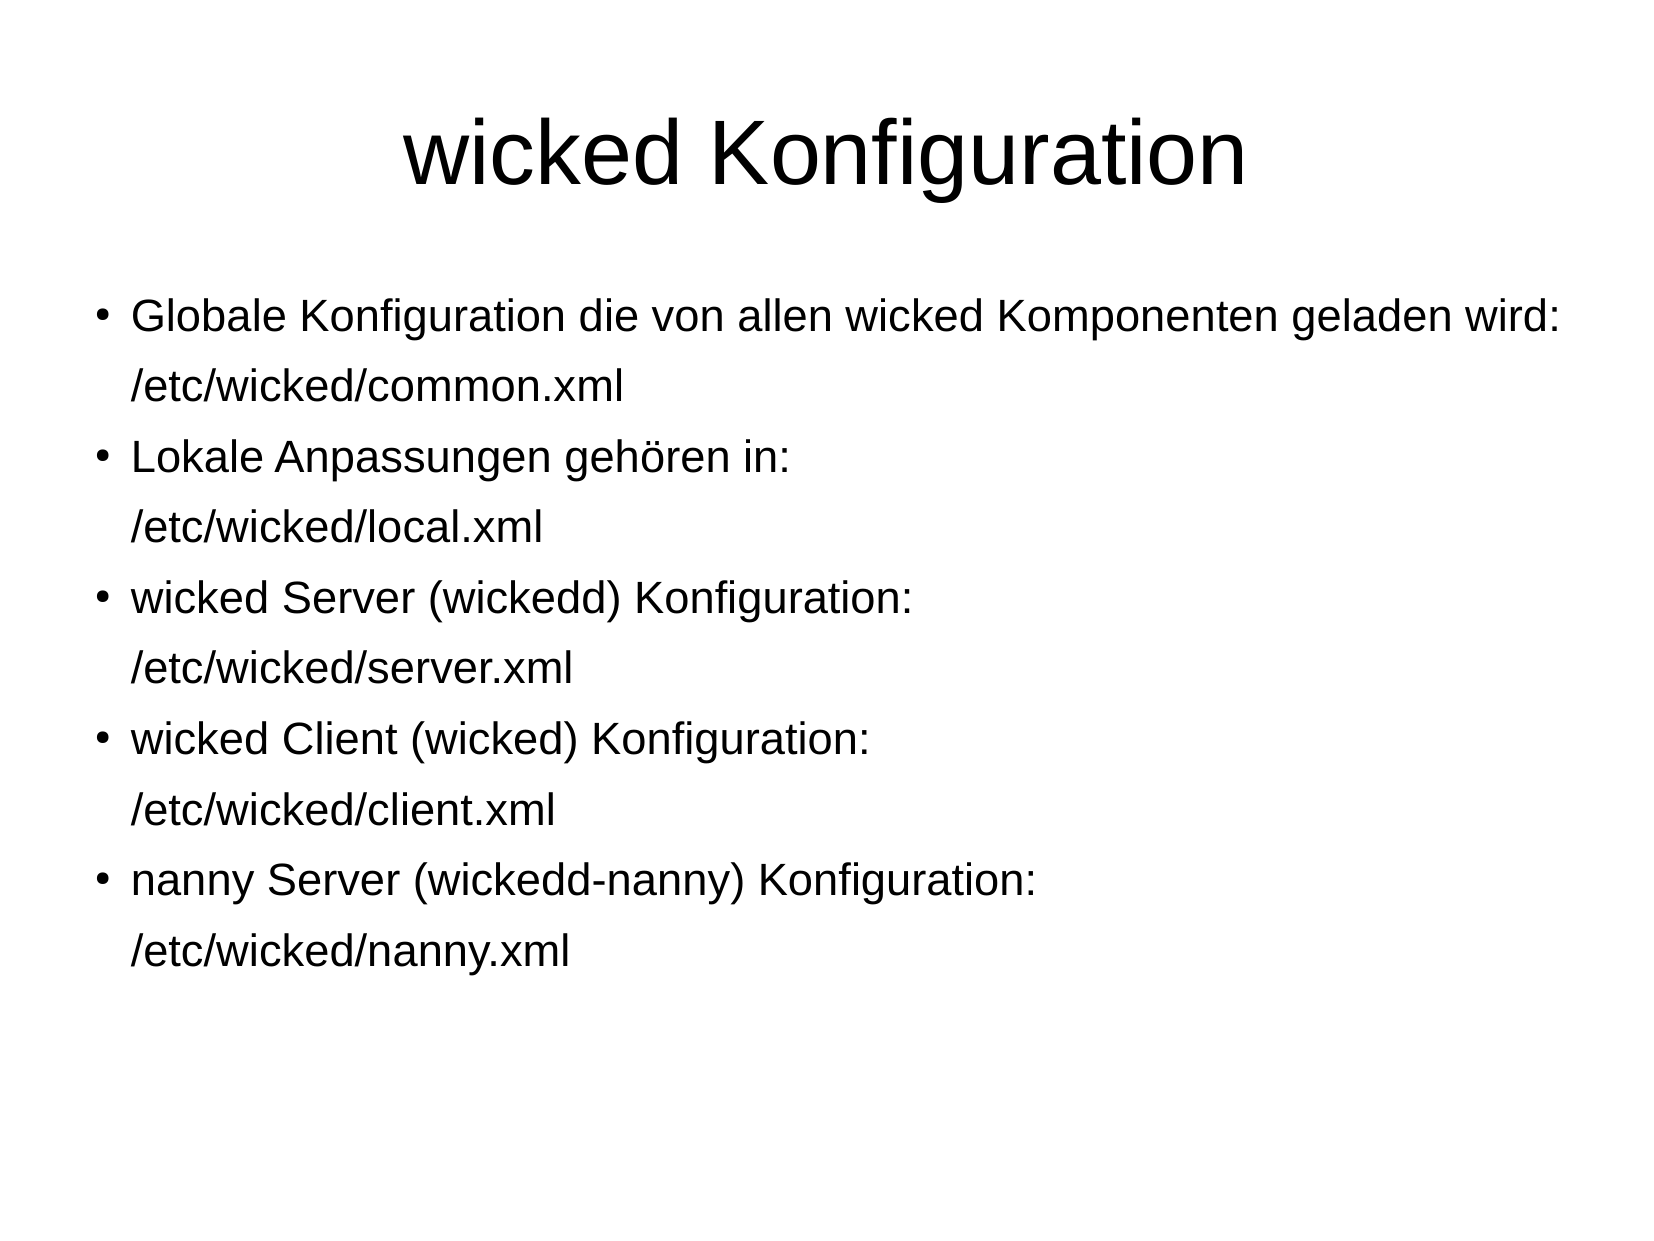

# wicked Konfiguration
Globale Konfiguration die von allen wicked Komponenten geladen wird:
/etc/wicked/common.xml
Lokale Anpassungen gehören in:
/etc/wicked/local.xml
wicked Server (wickedd) Konfiguration:
/etc/wicked/server.xml
wicked Client (wicked) Konfiguration:
/etc/wicked/client.xml
nanny Server (wickedd-nanny) Konfiguration:
/etc/wicked/nanny.xml